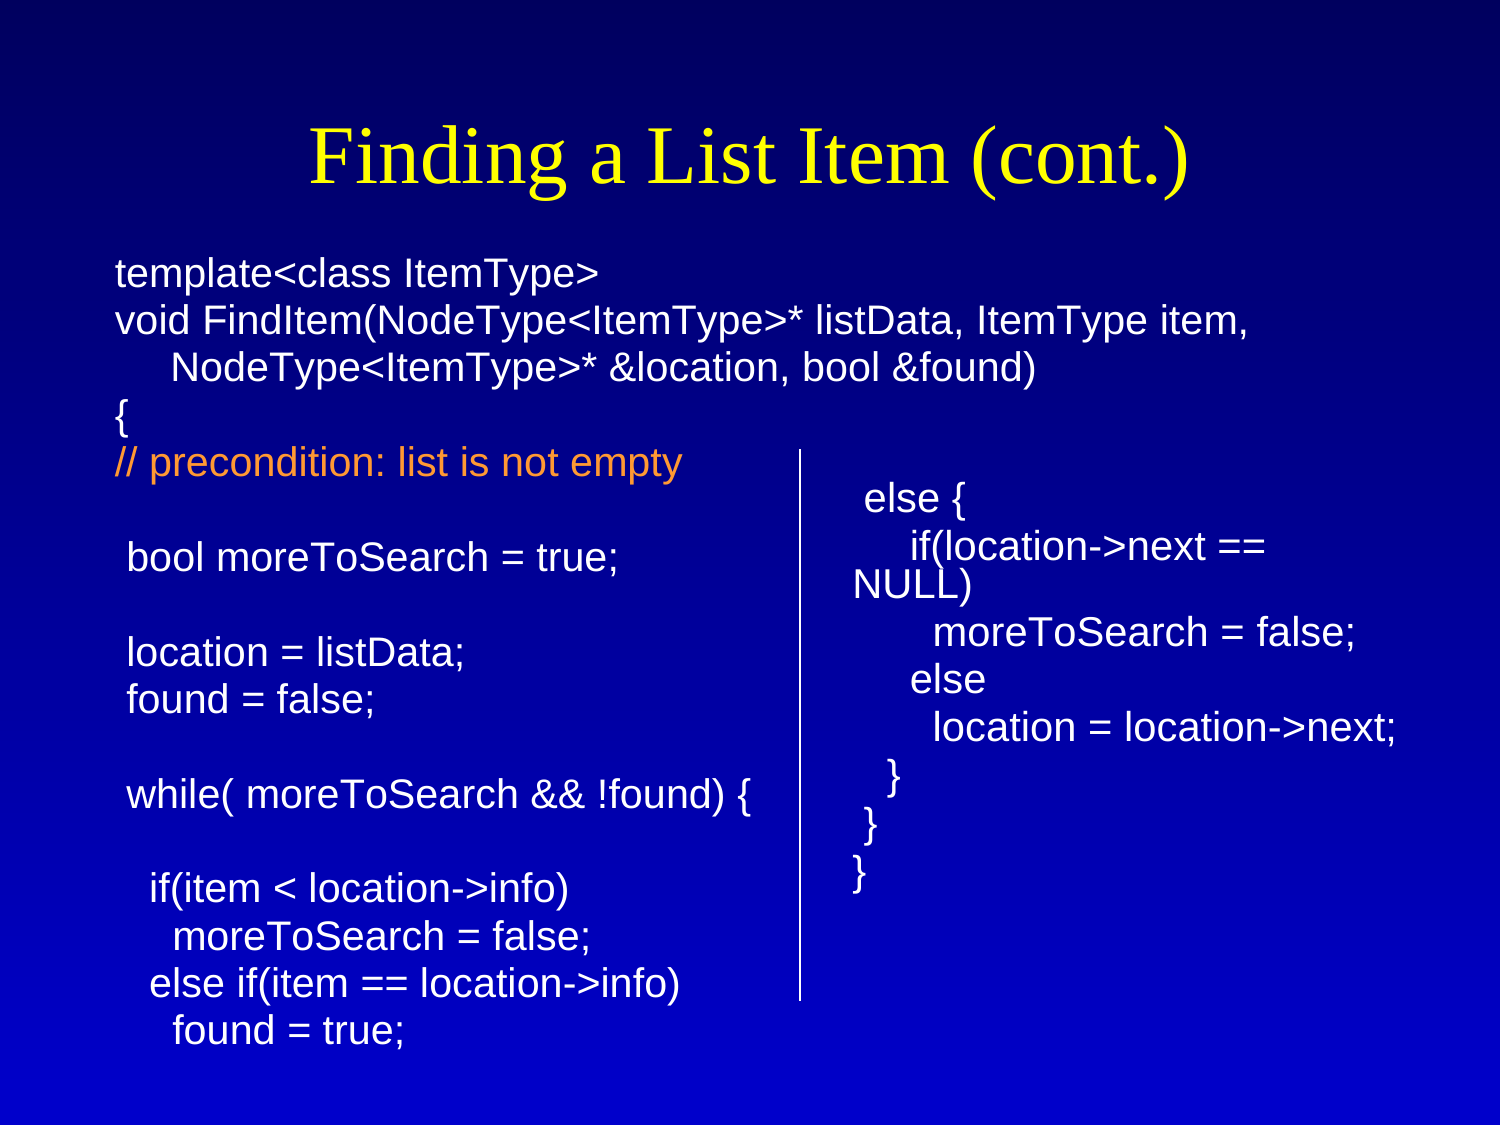

# Finding a List Item (cont.)
template<class ItemType>
void FindItem(NodeType<ItemType>* listData, ItemType item,
	NodeType<ItemType>* &location, bool &found)
{
// precondition: list is not empty
 bool moreToSearch = true;
 location = listData;
 found = false;
 while( moreToSearch && !found) {
 if(item < location->info)
 moreToSearch = false;
 else if(item == location->info)
 found = true;
 else {
 if(location->next == NULL)
 moreToSearch = false;
 else
 location = location->next;
 }
 }
}